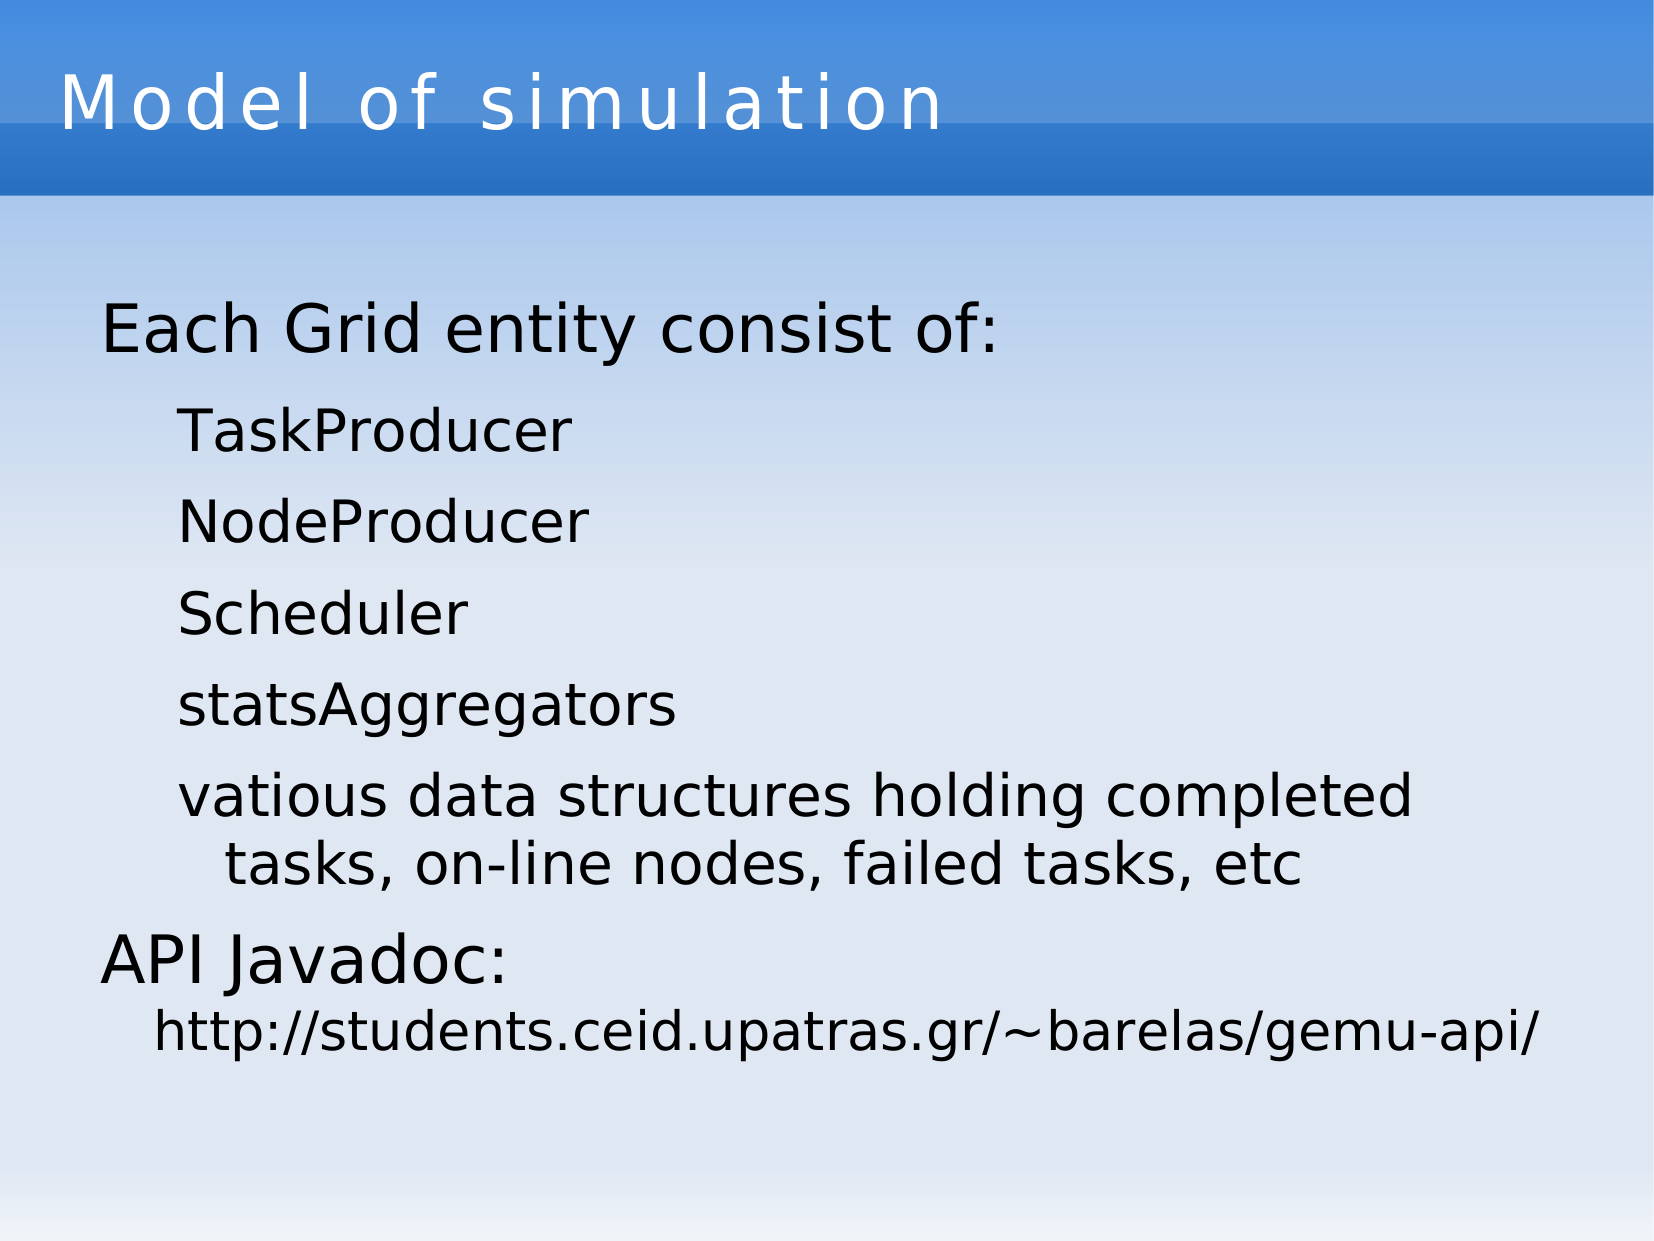

# Model of simulation
Each Grid entity consist of:
TaskProducer
NodeProducer
Scheduler
statsAggregators
vatious data structures holding completed tasks, on-line nodes, failed tasks, etc
API Javadoc: http://students.ceid.upatras.gr/~barelas/gemu-api/